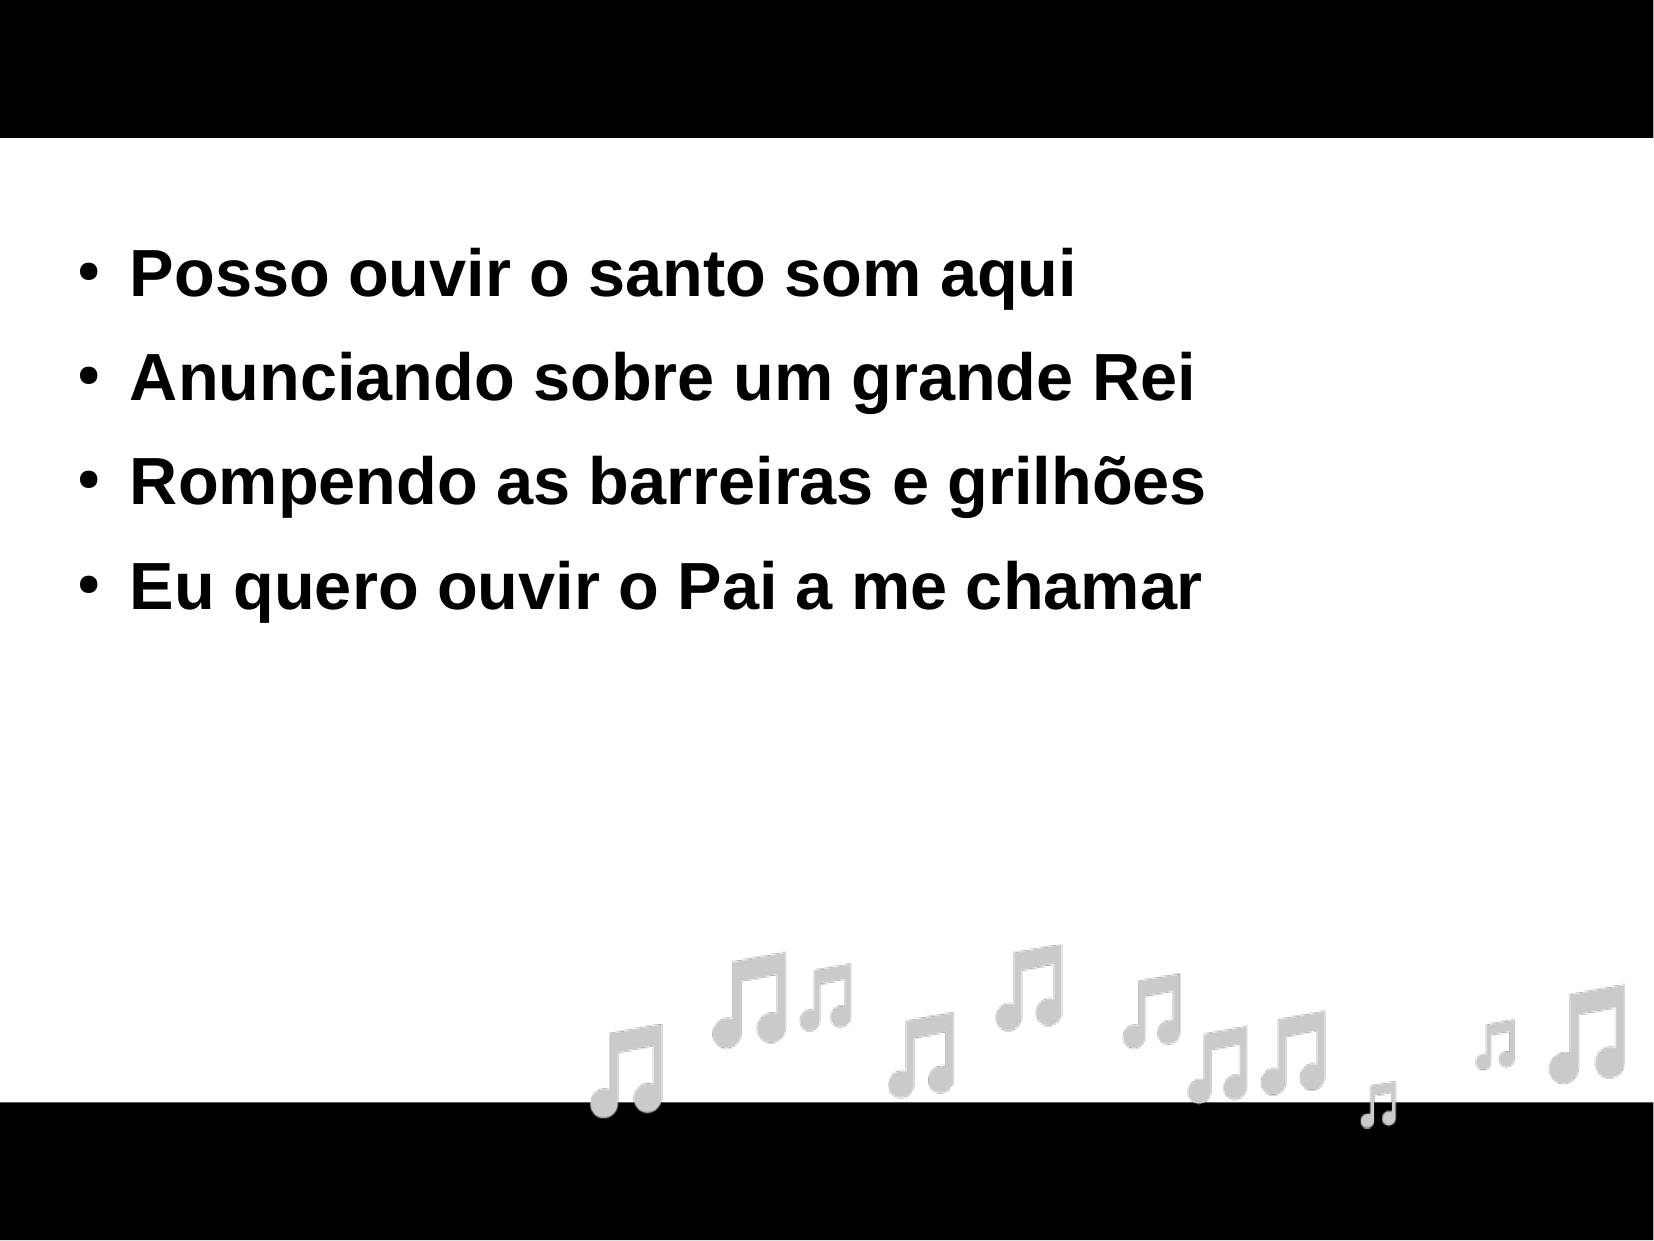

# Posso ouvir o santo som aqui
Anunciando sobre um grande Rei
Rompendo as barreiras e grilhões
Eu quero ouvir o Pai a me chamar